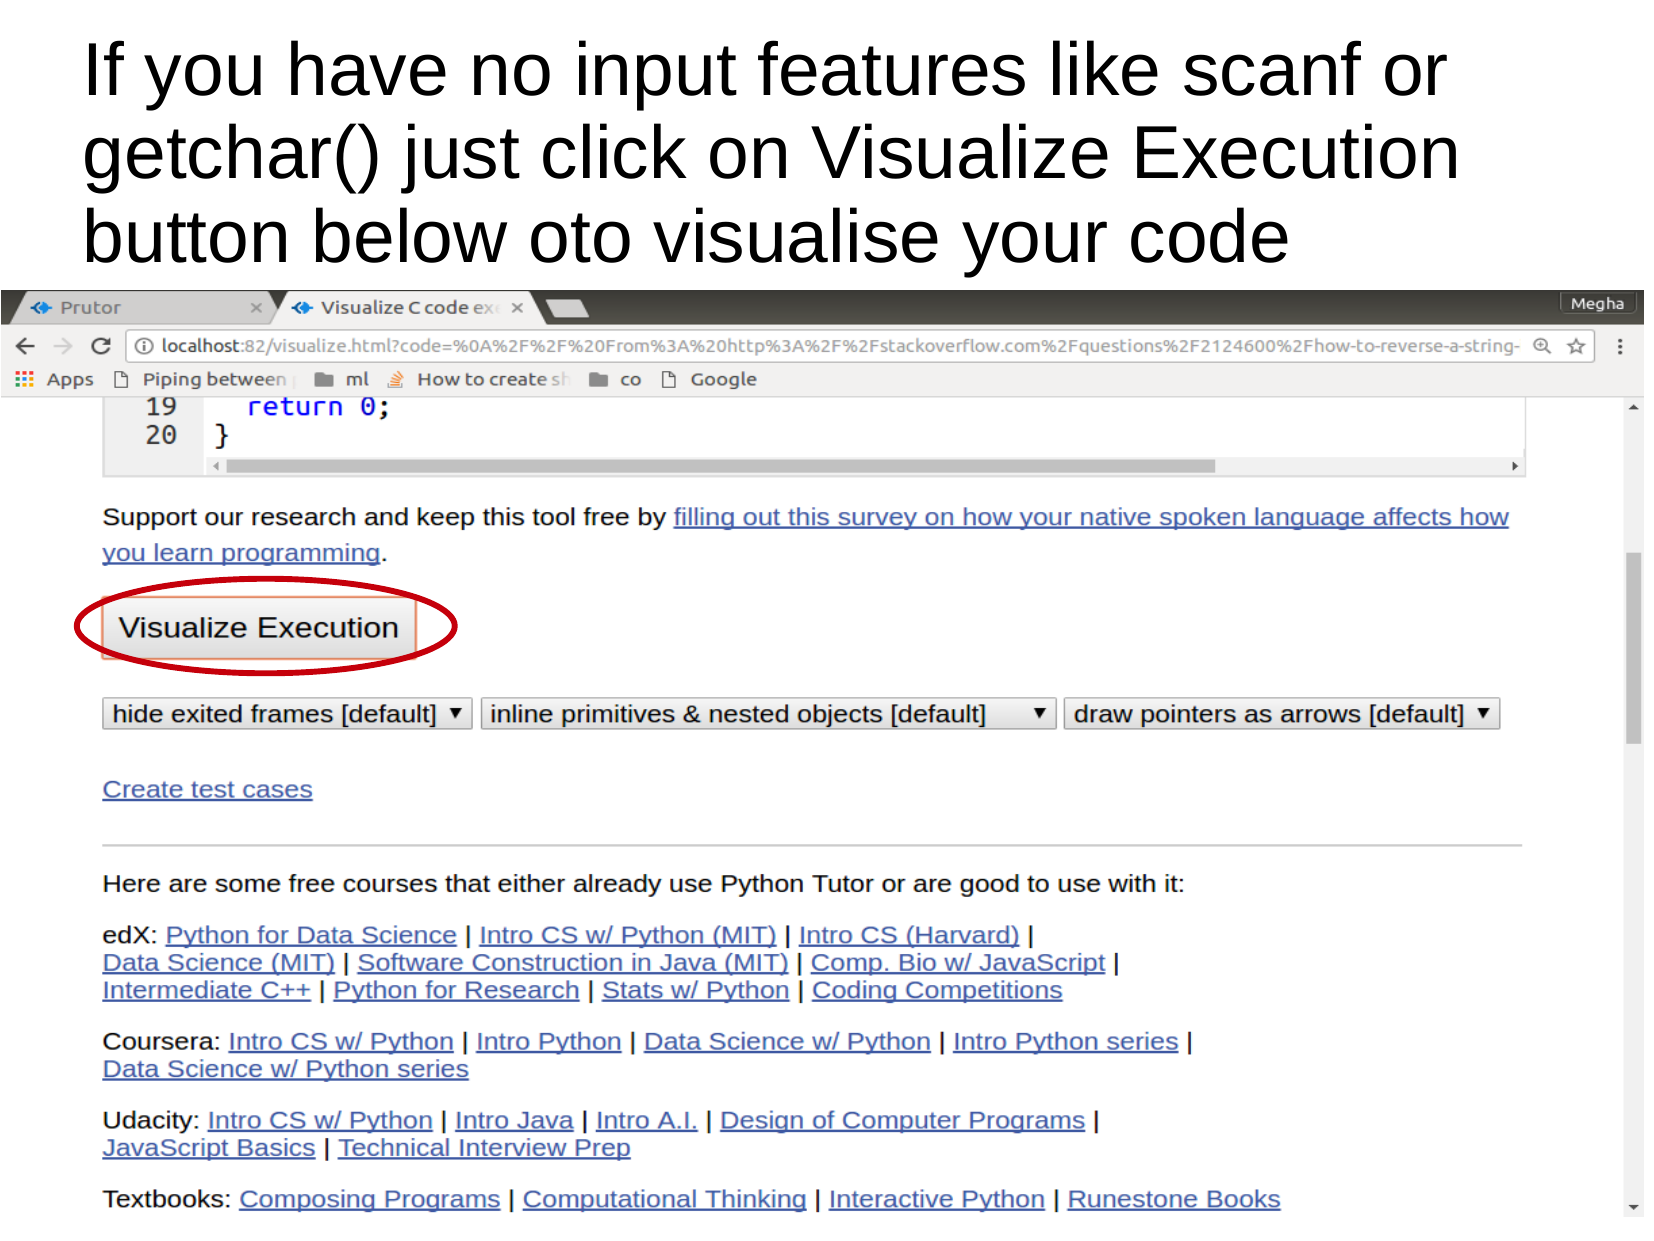

# If you have no input features like scanf or getchar() just click on Visualize Execution button below oto visualise your code